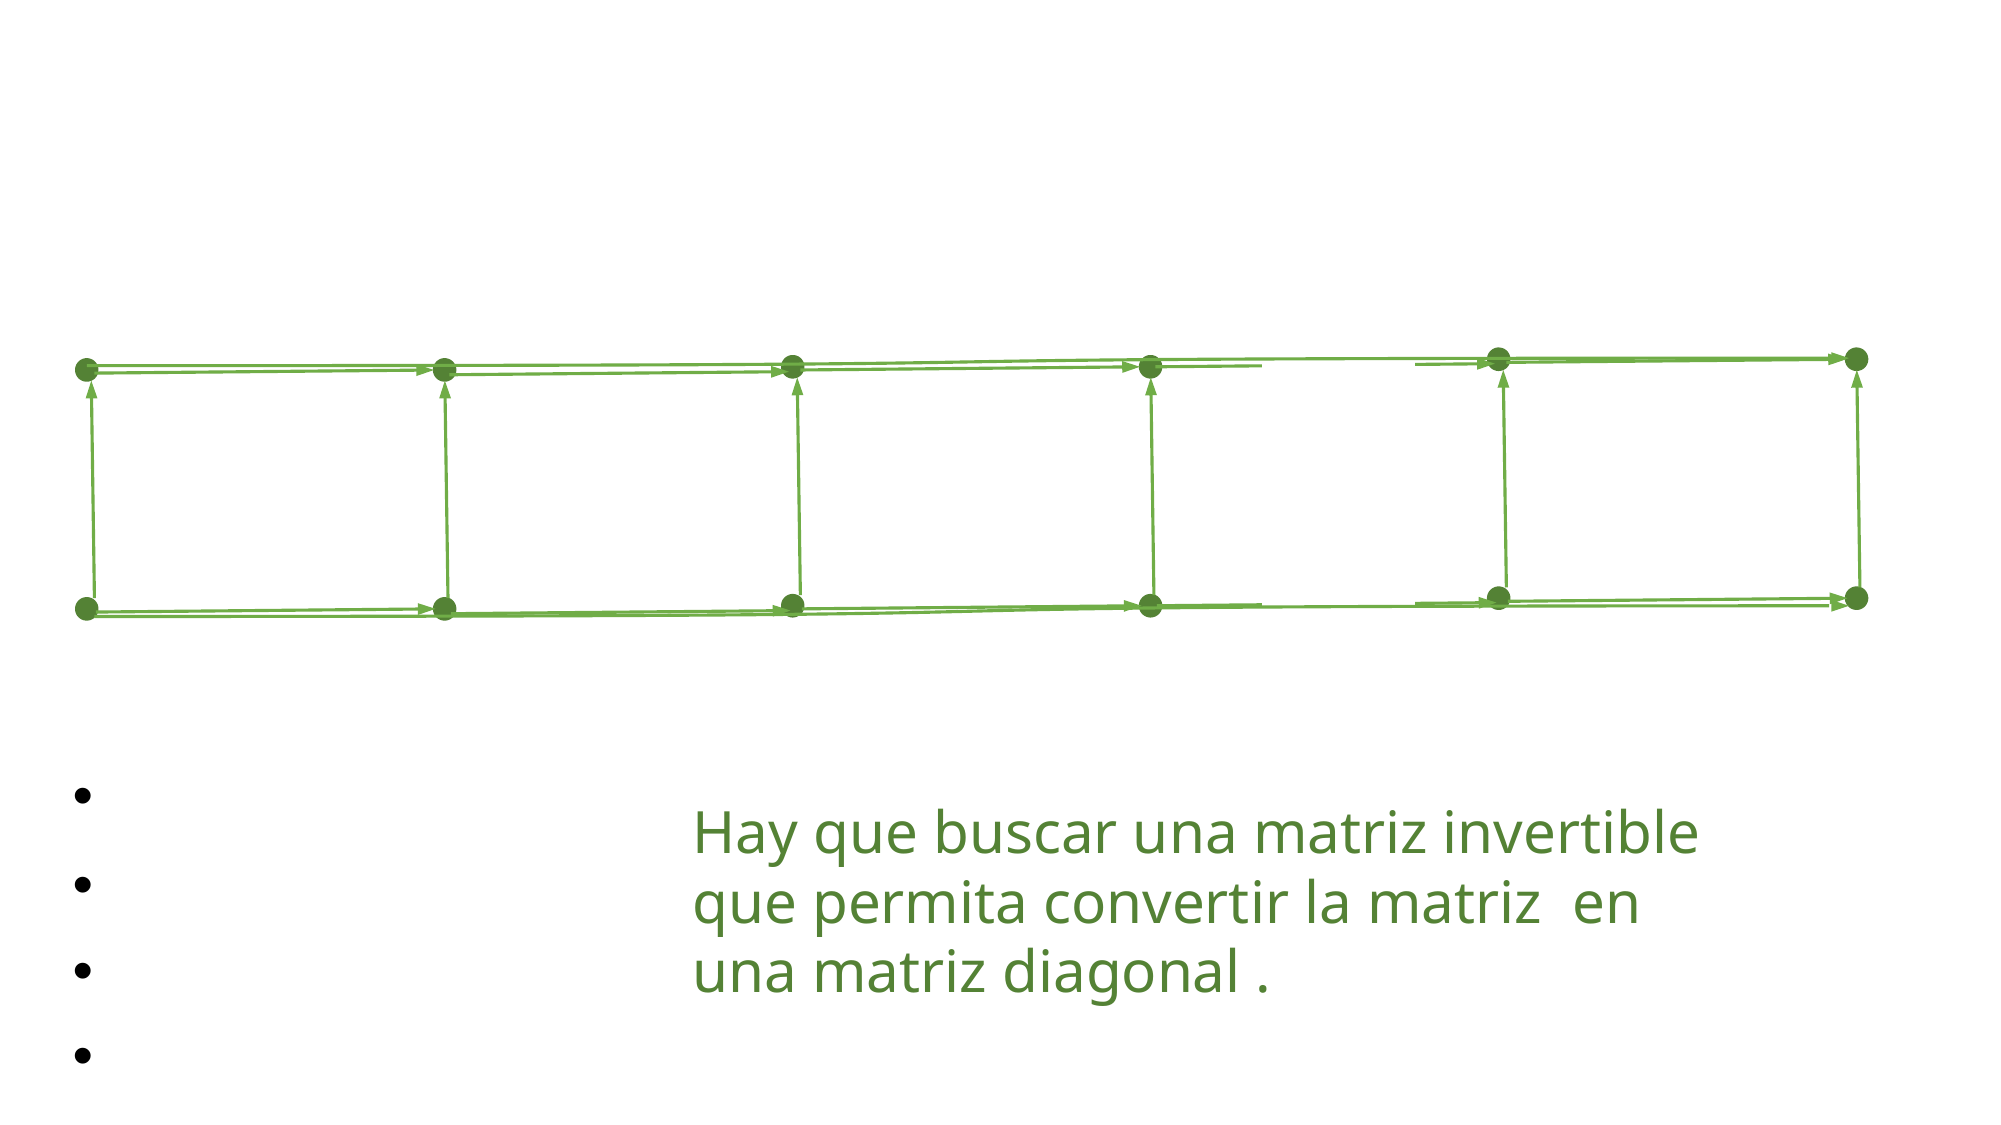

#
Hay que buscar una matriz invertible que permita convertir la matriz en una matriz diagonal .